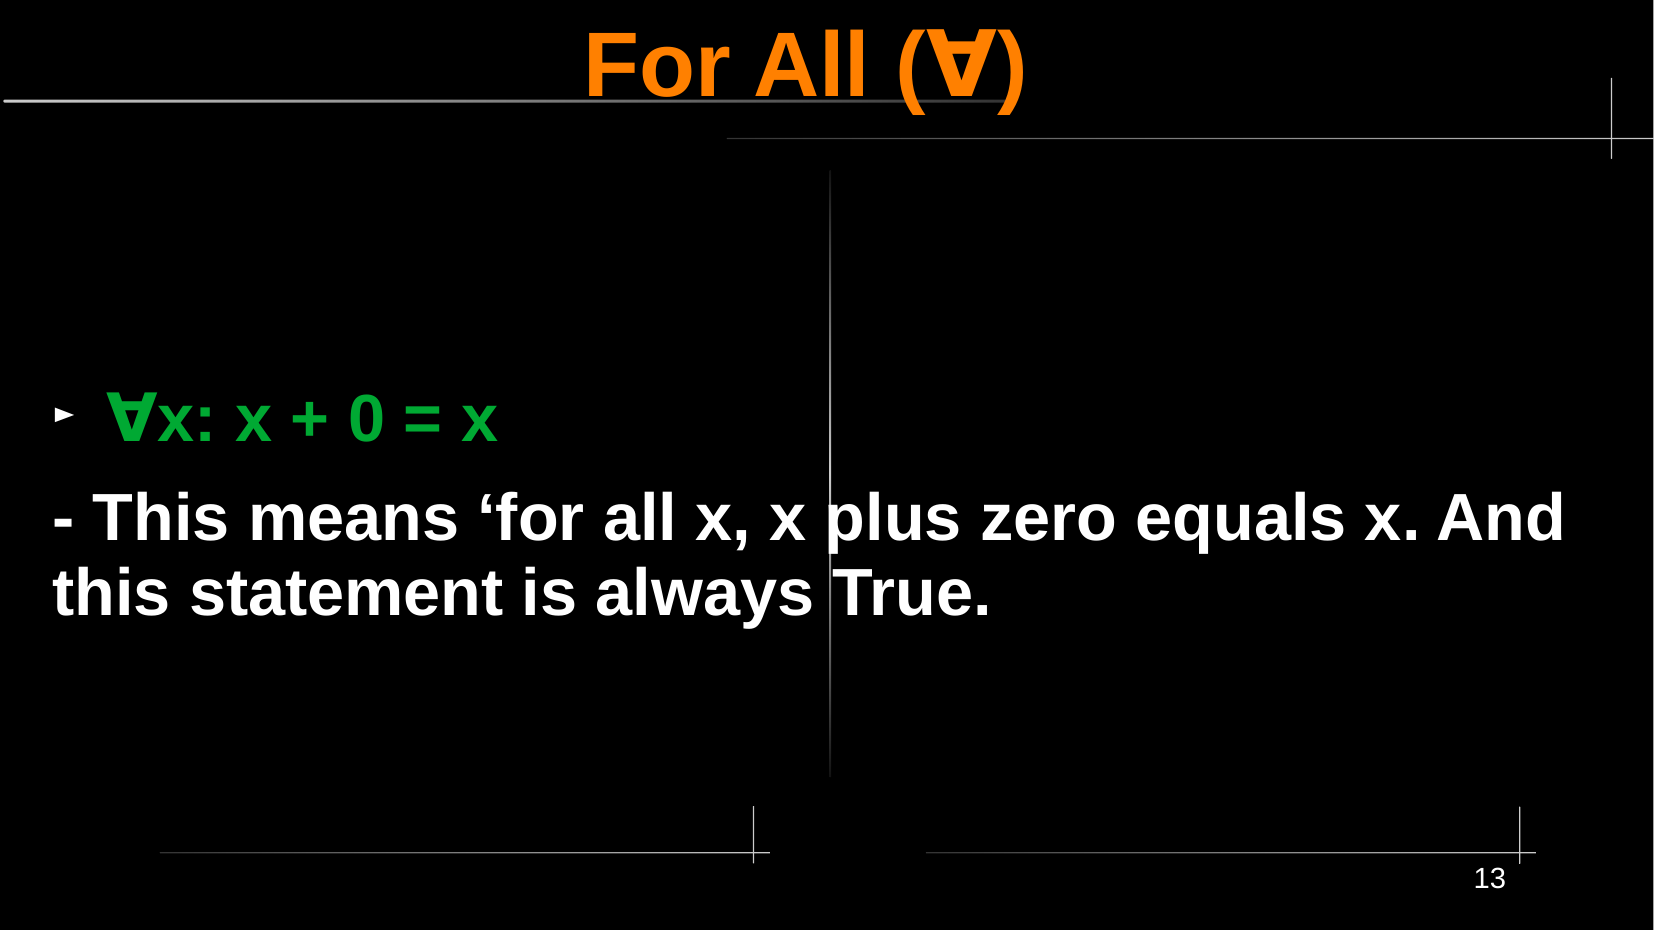

# For All (∀)
 ∀x: x + 0 = x
- This means ‘for all x, x plus zero equals x. And this statement is always True.
13